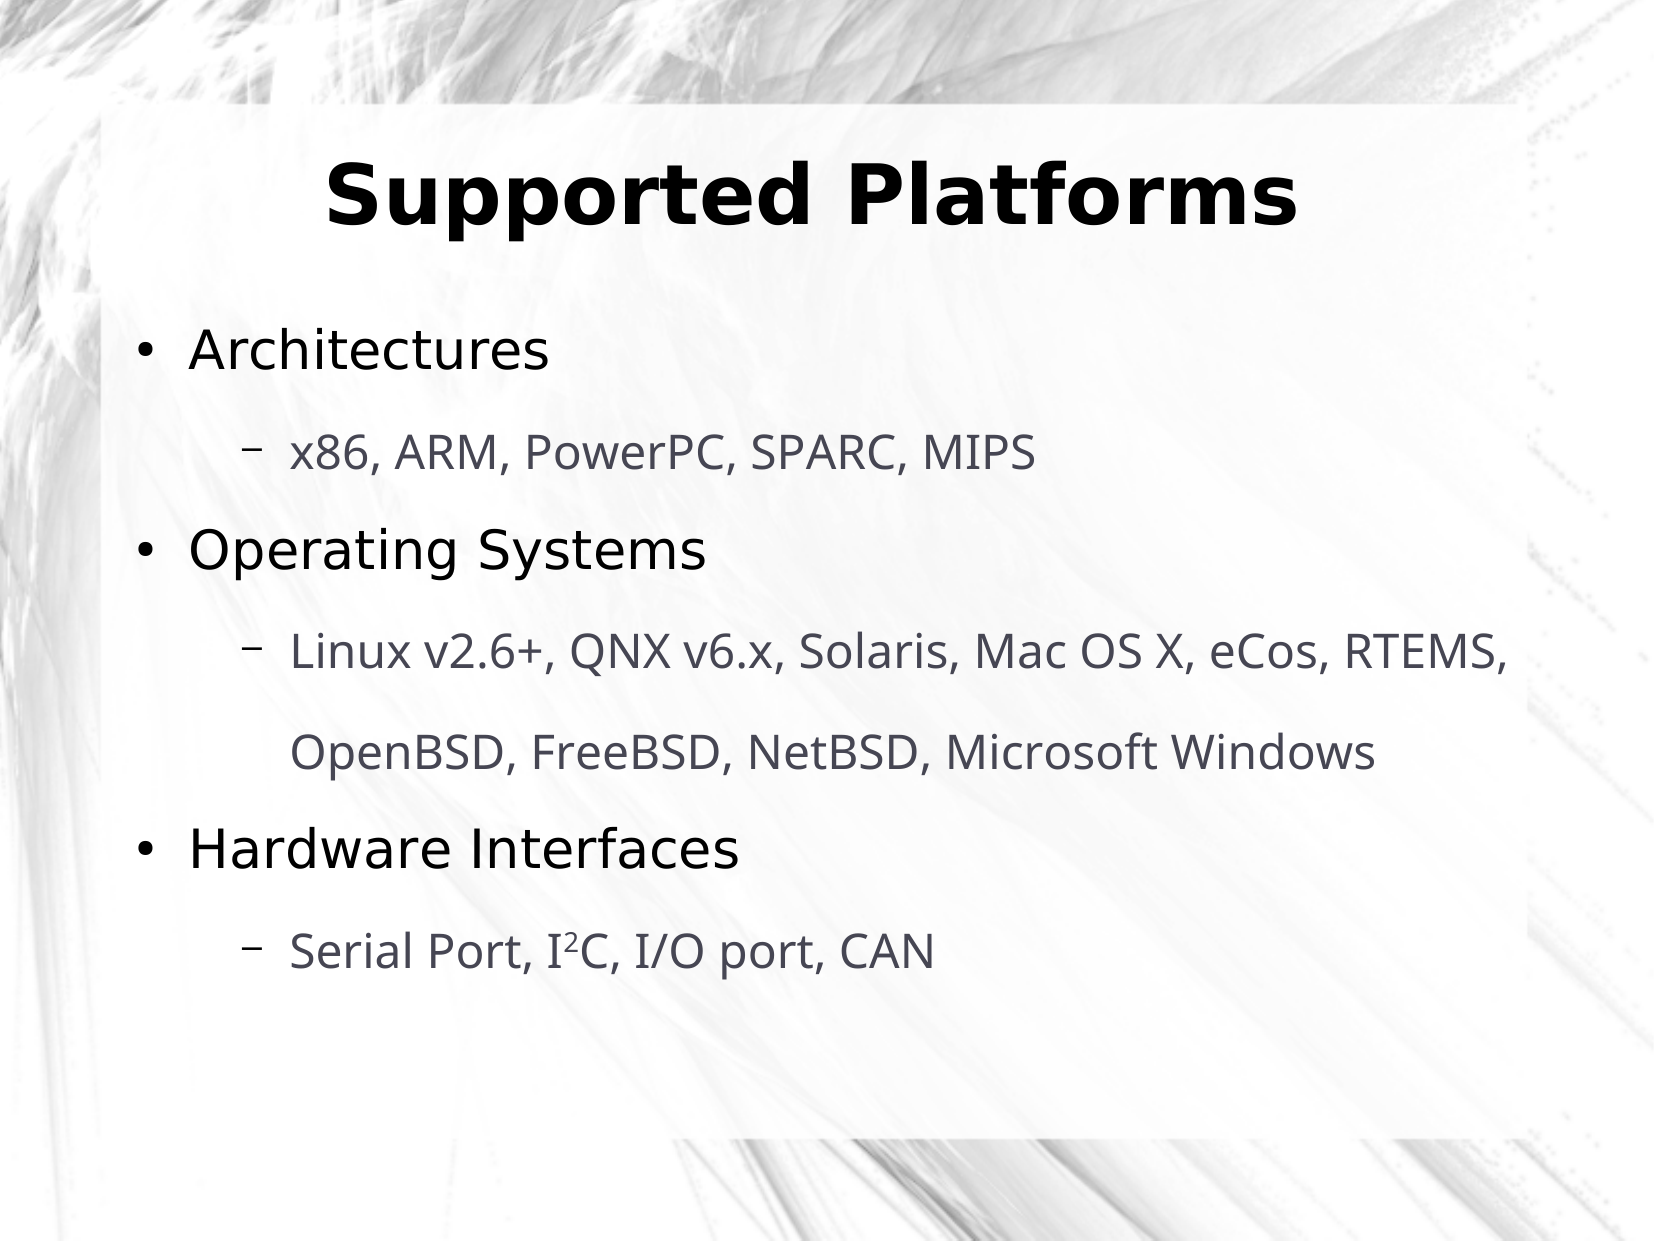

# Supported Platforms
Architectures
x86, ARM, PowerPC, SPARC, MIPS
Operating Systems
Linux v2.6+, QNX v6.x, Solaris, Mac OS X, eCos, RTEMS, OpenBSD, FreeBSD, NetBSD, Microsoft Windows
Hardware Interfaces
Serial Port, I2C, I/O port, CAN